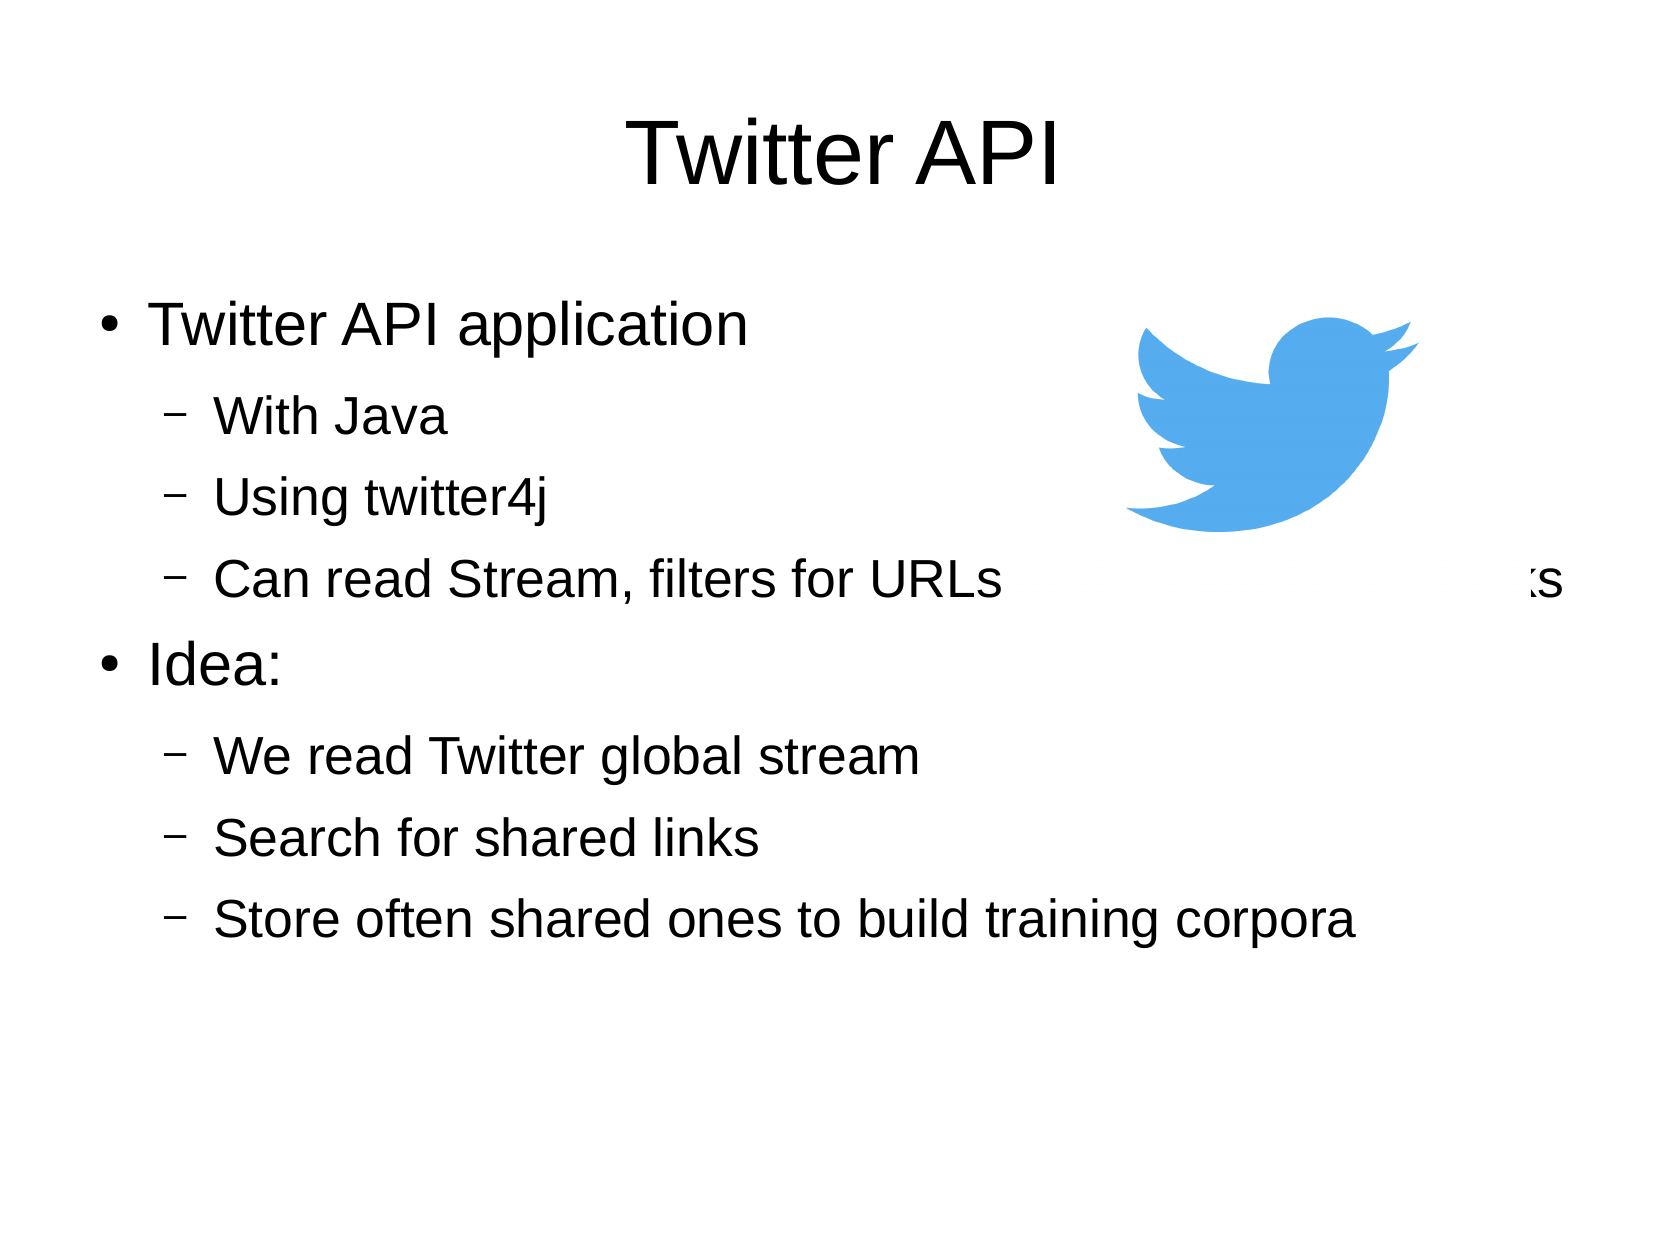

# Twitter API
Twitter API application
With Java
Using twitter4j
Can read Stream, filters for URLs and expands t.co Links
Idea:
We read Twitter global stream
Search for shared links
Store often shared ones to build training corpora